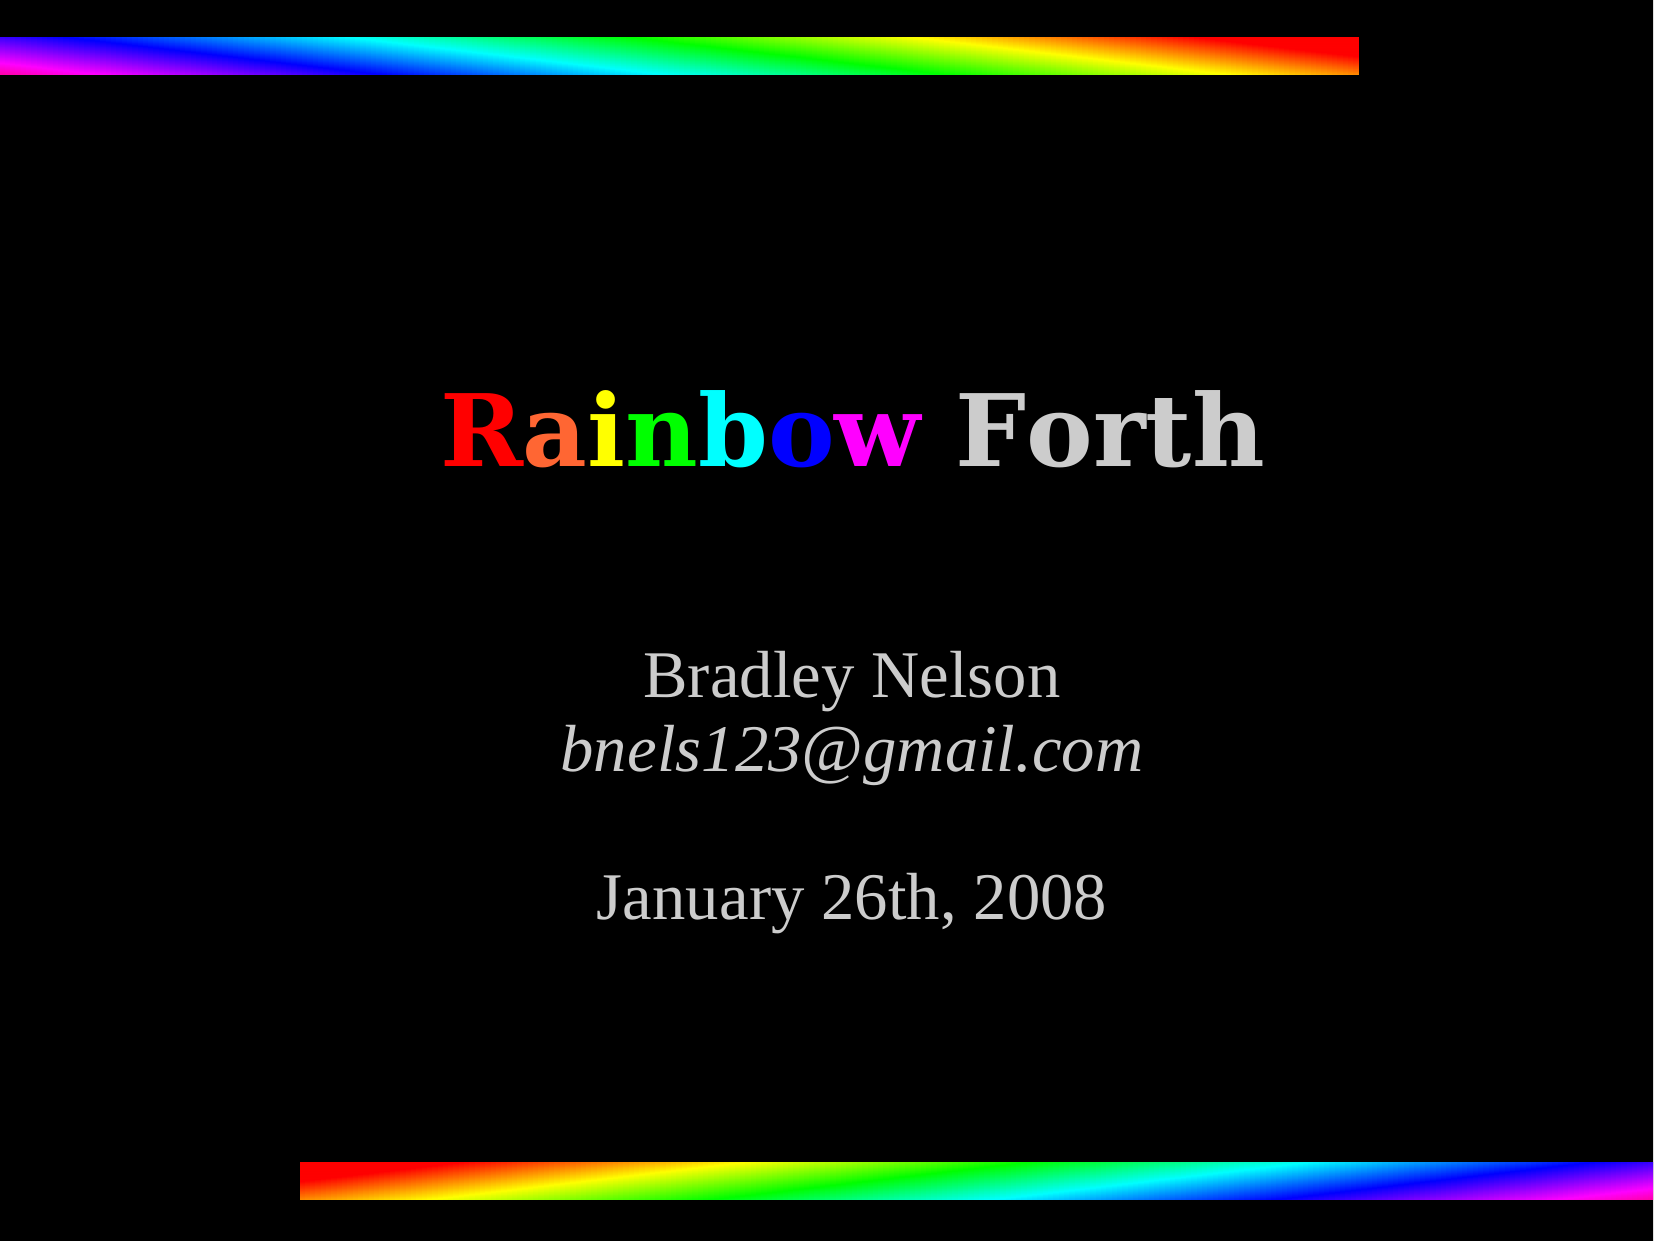

# Rainbow Forth
Bradley Nelson
bnels123@gmail.com
January 26th, 2008